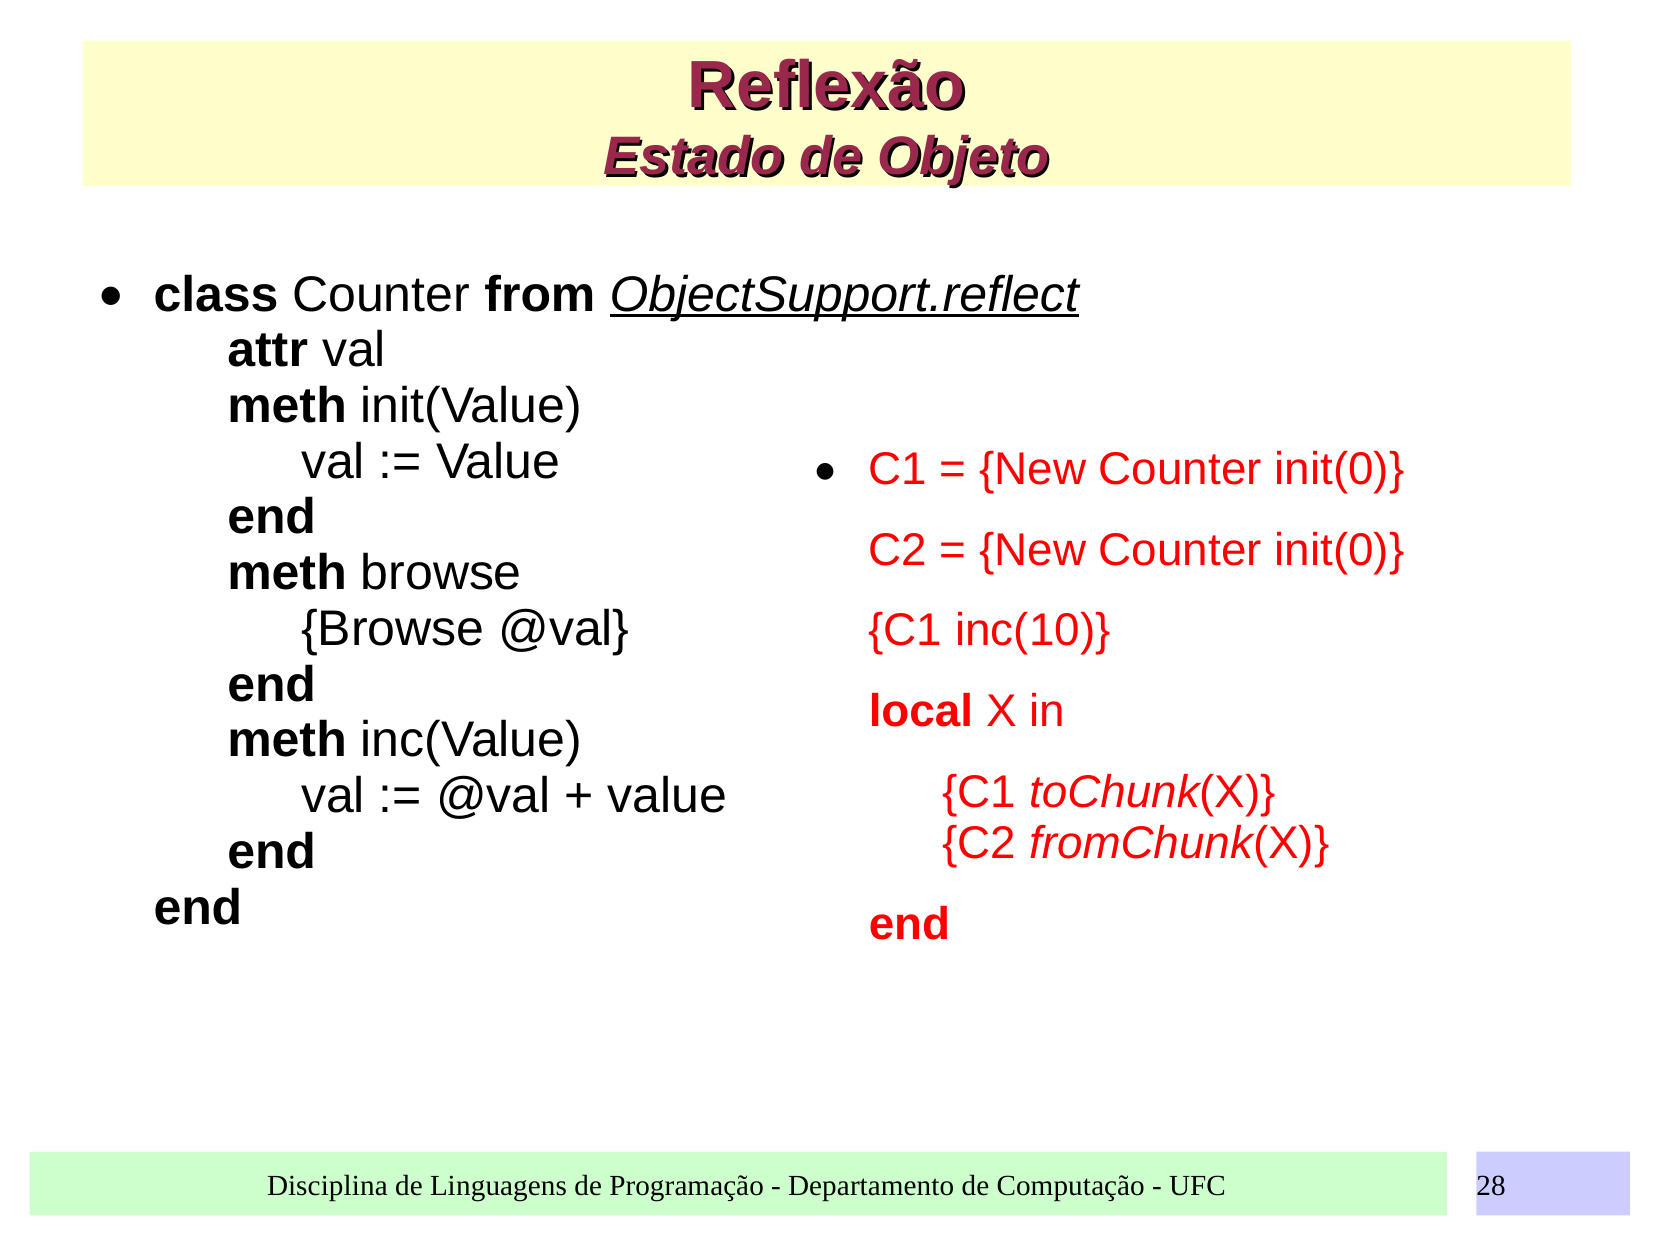

# Reflexão Estado de Objeto
class Counter from ObjectSupport.reflect
	attr val
	meth init(Value)
		val := Value
	end
	meth browse
		{Browse @val}
	end
	meth inc(Value)
		val := @val + value
	end
end
C1 = {New Counter init(0)}
C2 = {New Counter init(0)}
{C1 inc(10)}
local X in
	{C1 toChunk(X)}
	{C2 fromChunk(X)}
end
Disciplina de Linguagens de Programação - Departamento de Computação - UFC